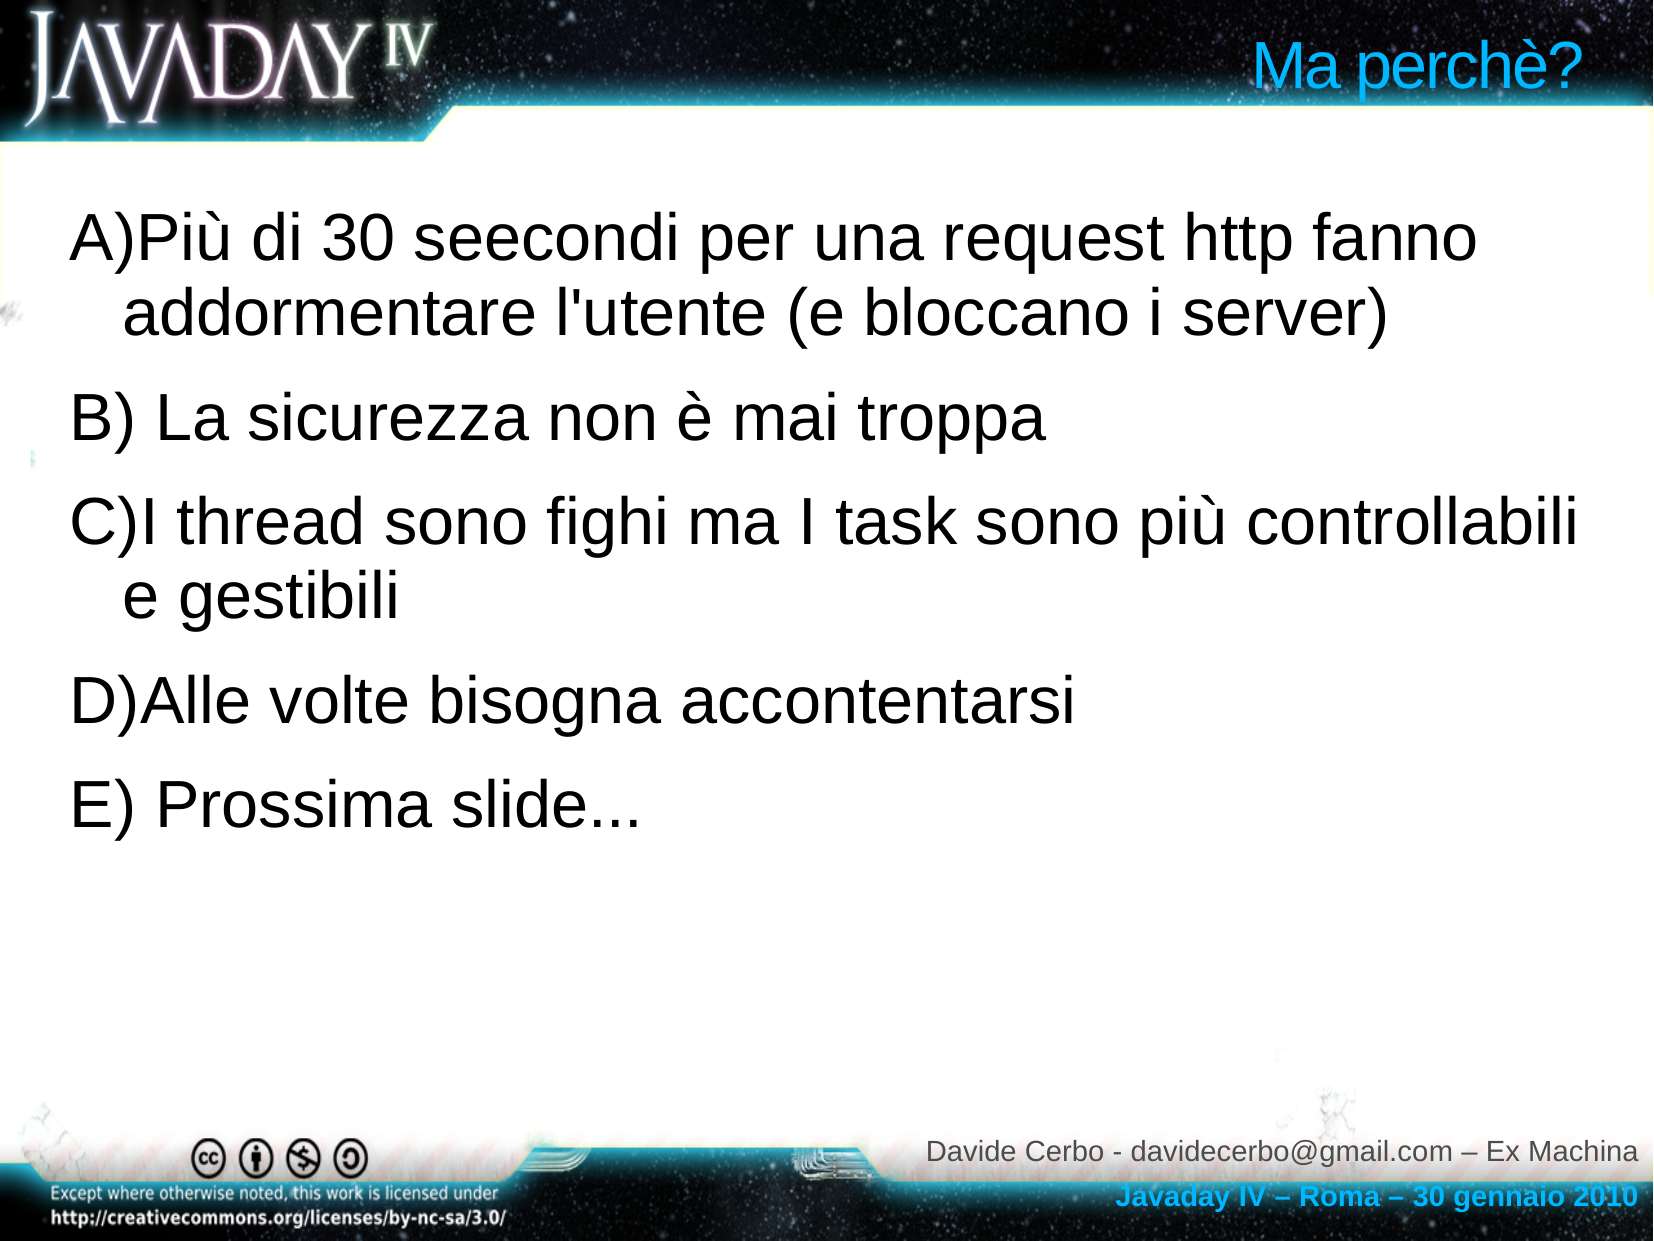

# Ma perchè?
Più di 30 seecondi per una request http fanno addormentare l'utente (e bloccano i server)
 La sicurezza non è mai troppa
I thread sono fighi ma I task sono più controllabili e gestibili
Alle volte bisogna accontentarsi
 Prossima slide...